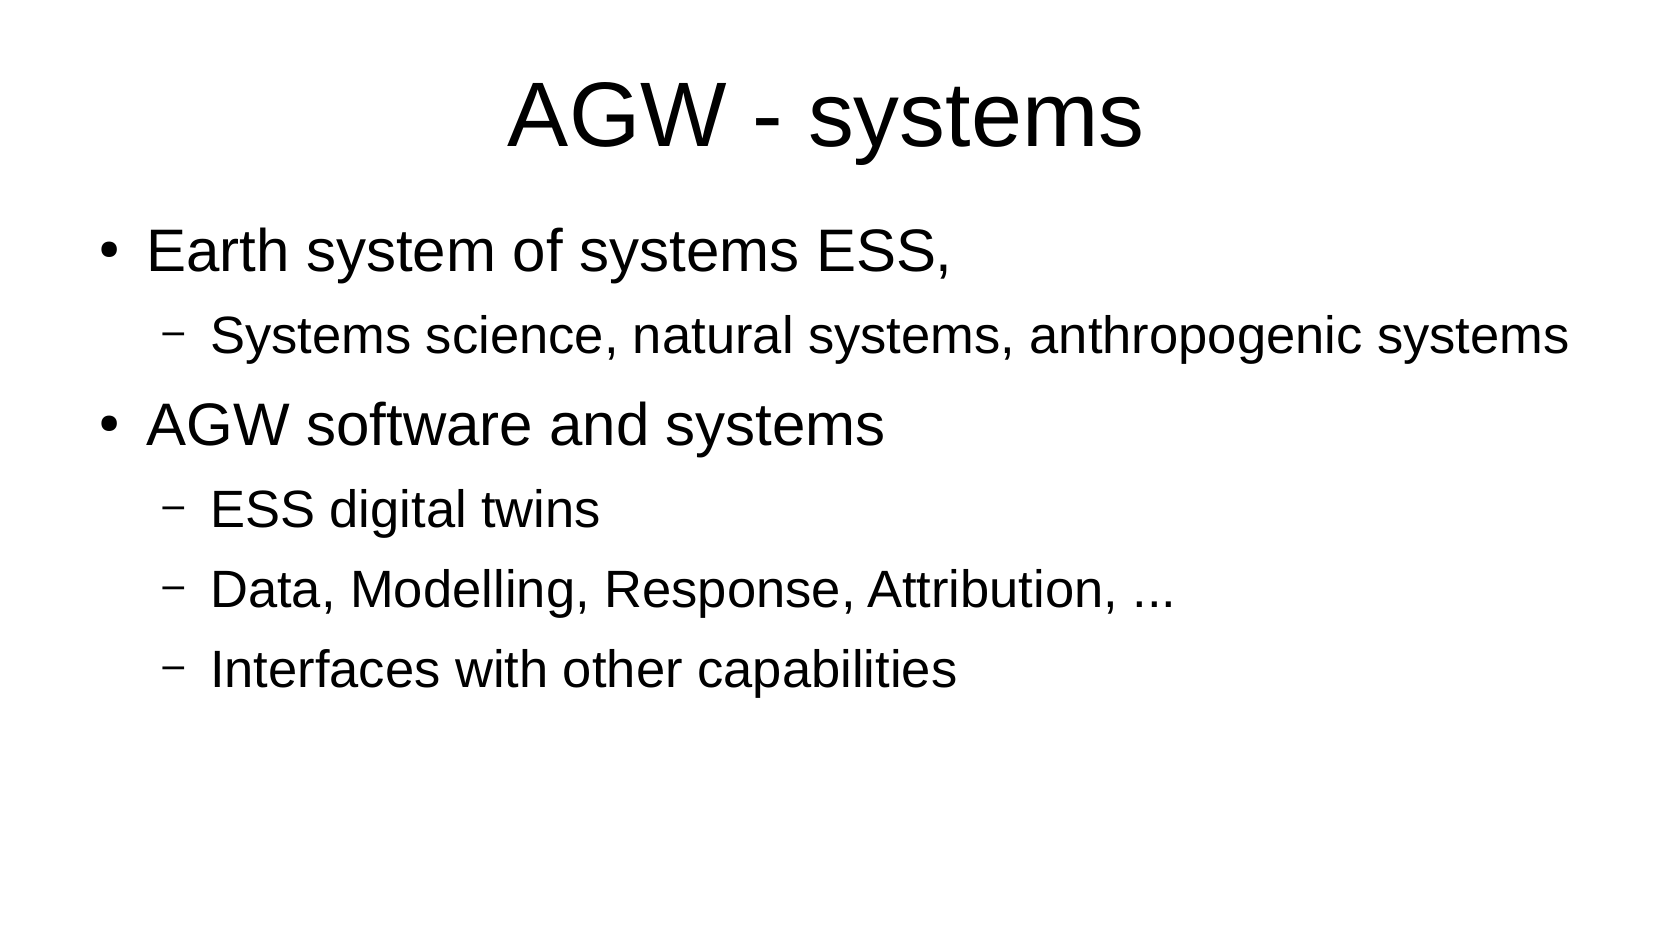

# AGW - systems
Earth system of systems ESS,
Systems science, natural systems, anthropogenic systems
AGW software and systems
ESS digital twins
Data, Modelling, Response, Attribution, ...
Interfaces with other capabilities